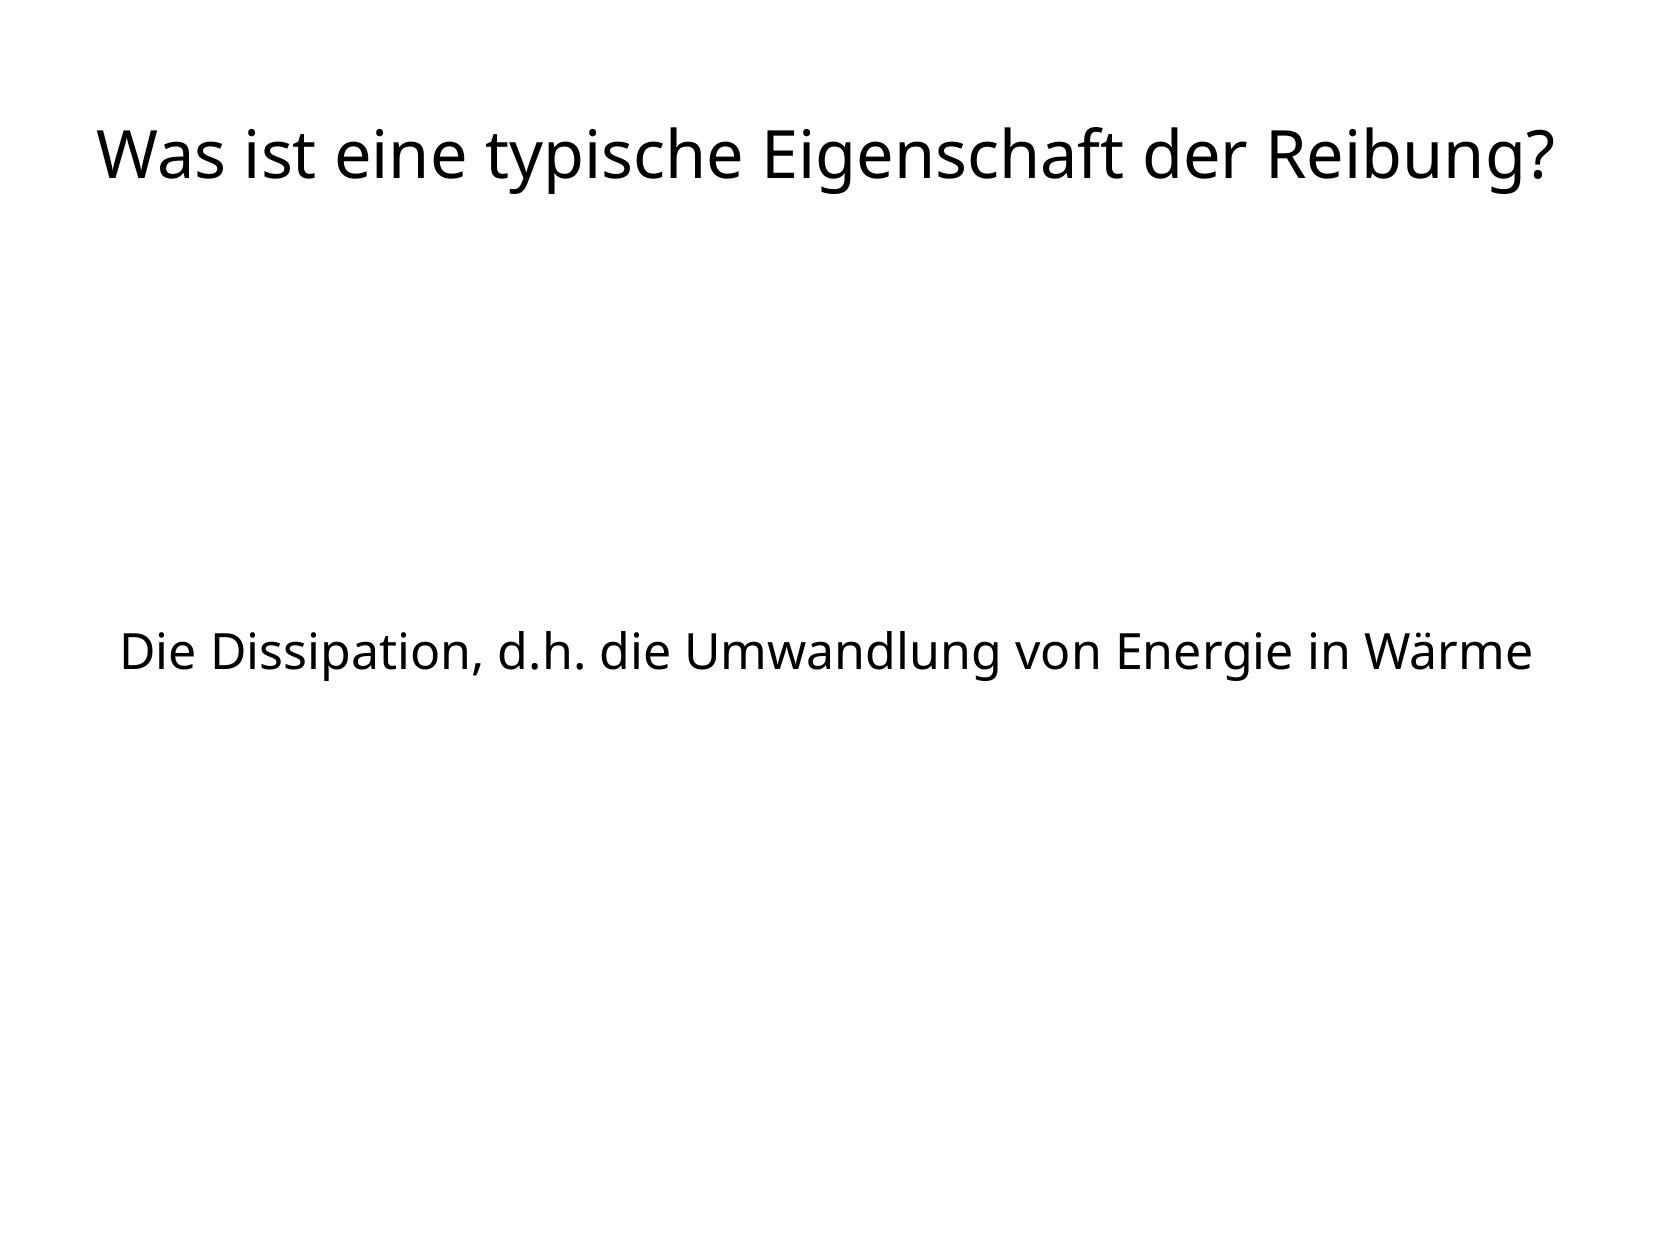

# Was ist eine typische Eigenschaft der Reibung?
Die Dissipation, d.h. die Umwandlung von Energie in Wärme